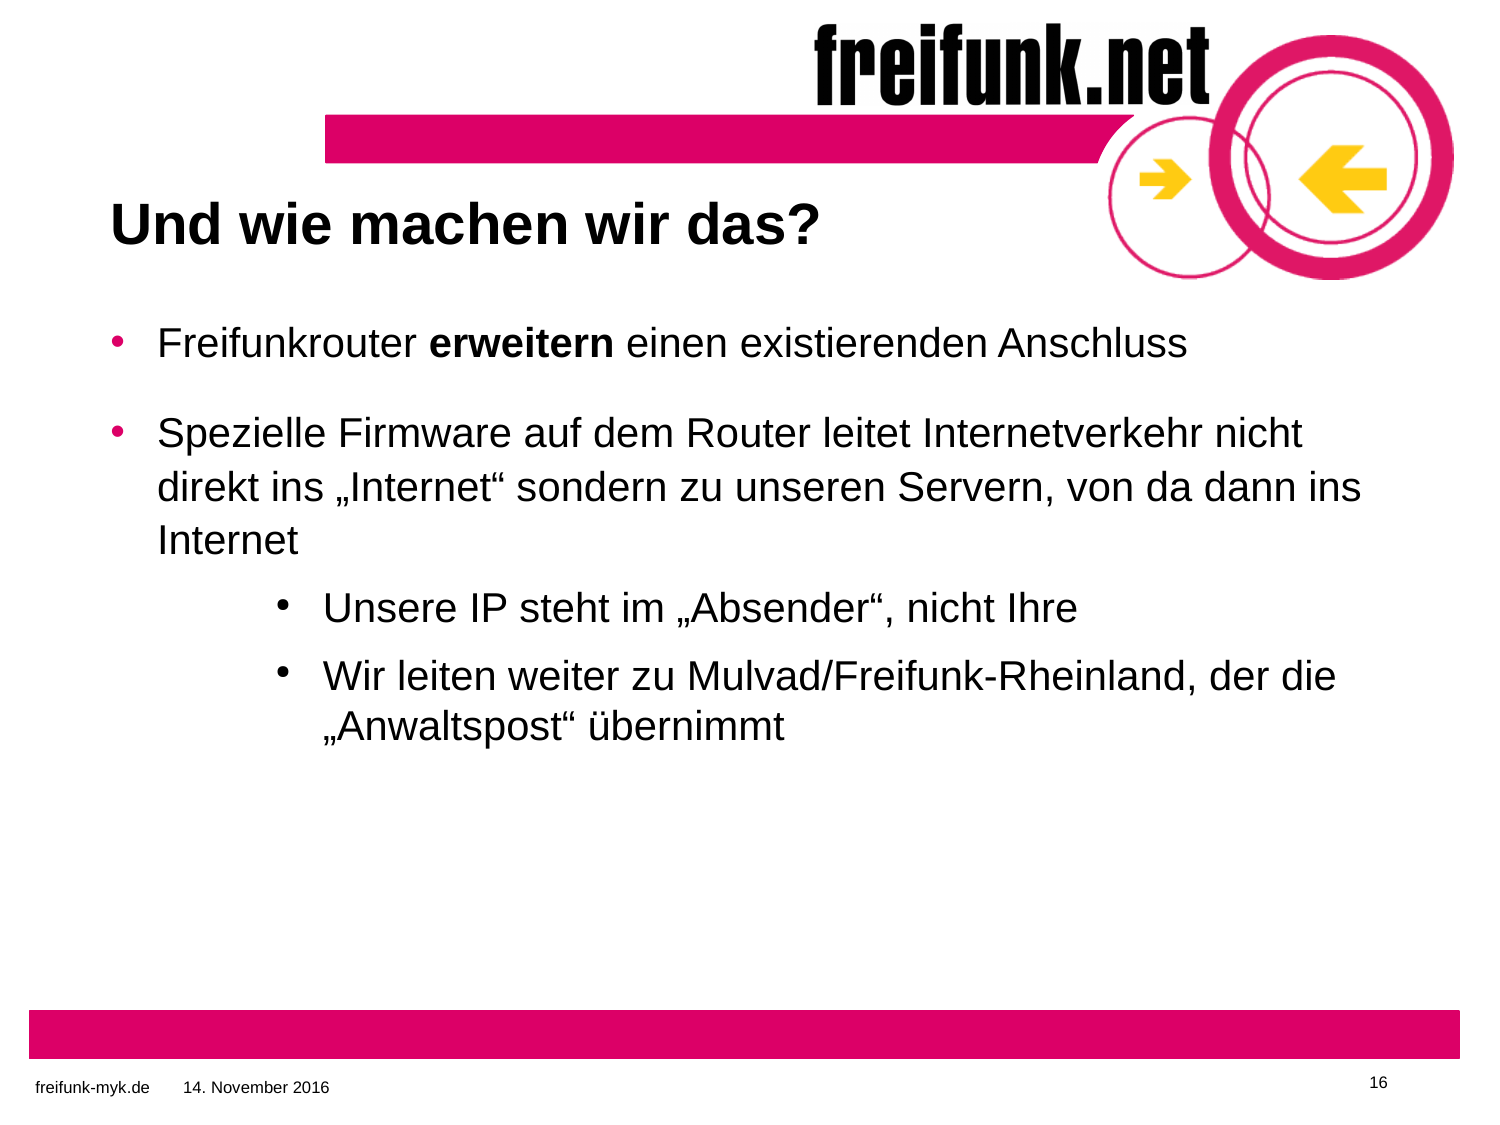

# Und wie machen wir das?
Freifunkrouter erweitern einen existierenden Anschluss
Spezielle Firmware auf dem Router leitet Internetverkehr nicht direkt ins „Internet“ sondern zu unseren Servern, von da dann ins Internet
Unsere IP steht im „Absender“, nicht Ihre
Wir leiten weiter zu Mulvad/Freifunk-Rheinland, der die „Anwaltspost“ übernimmt
16
freifunk-myk.de